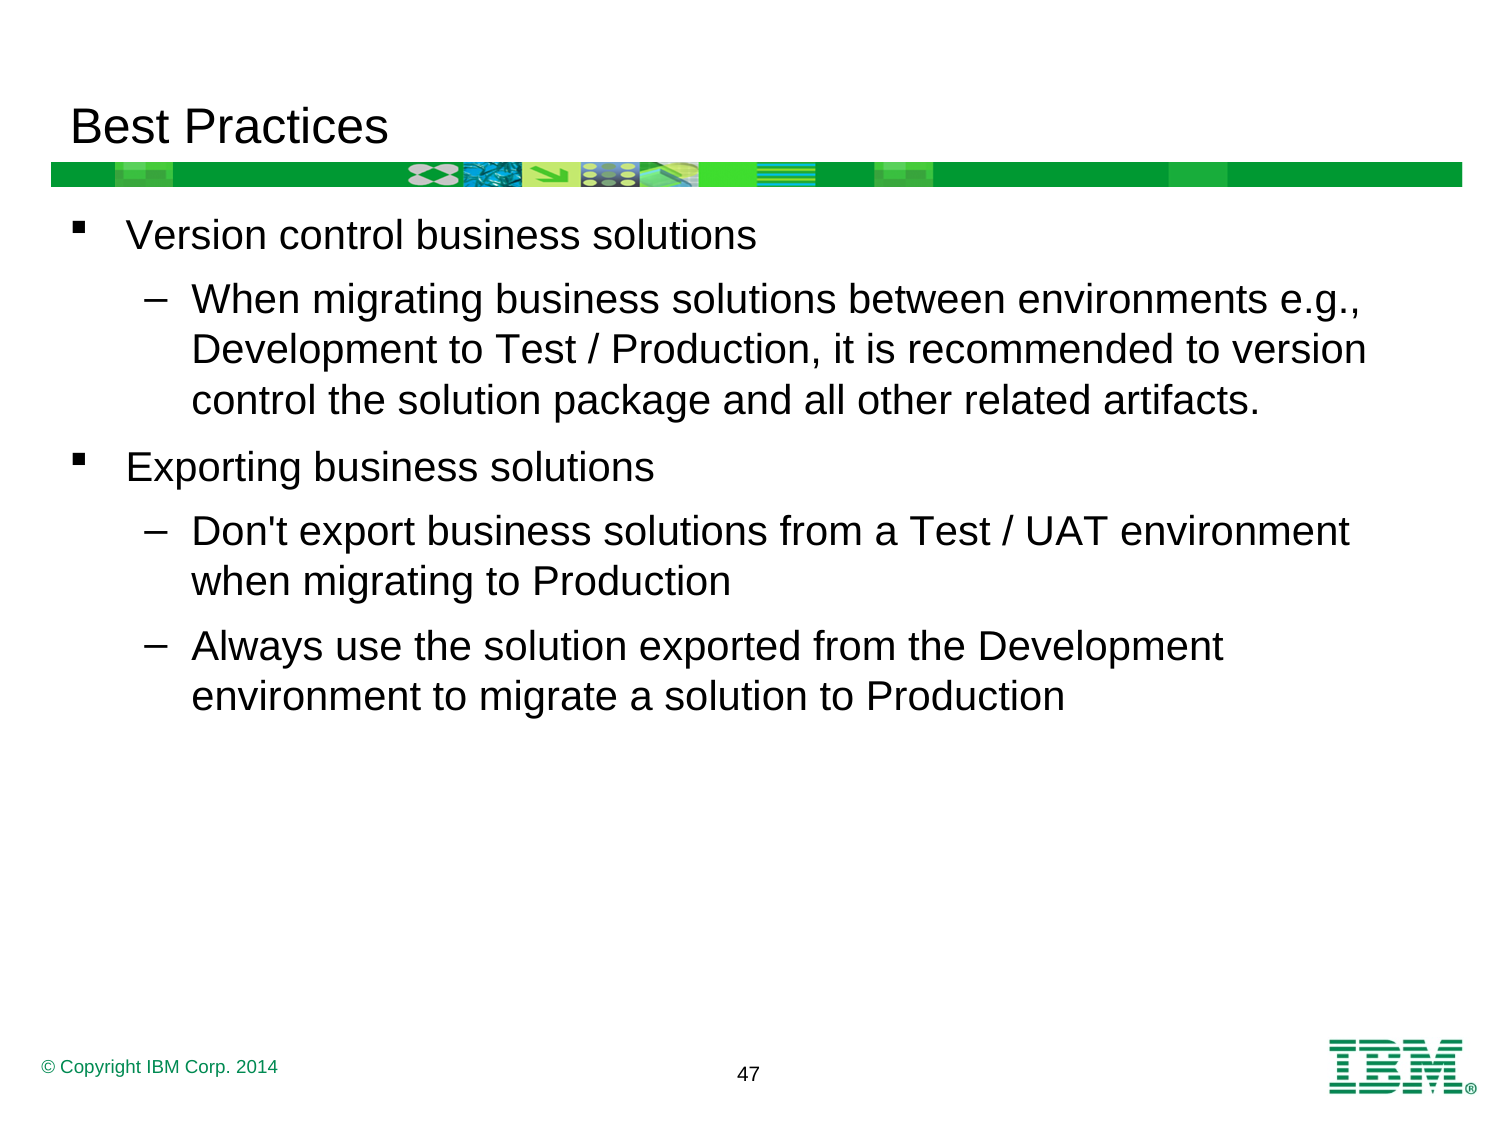

# Best Practices
Version control business solutions
When migrating business solutions between environments e.g., Development to Test / Production, it is recommended to version control the solution package and all other related artifacts.
Exporting business solutions
Don't export business solutions from a Test / UAT environment when migrating to Production
Always use the solution exported from the Development environment to migrate a solution to Production
47